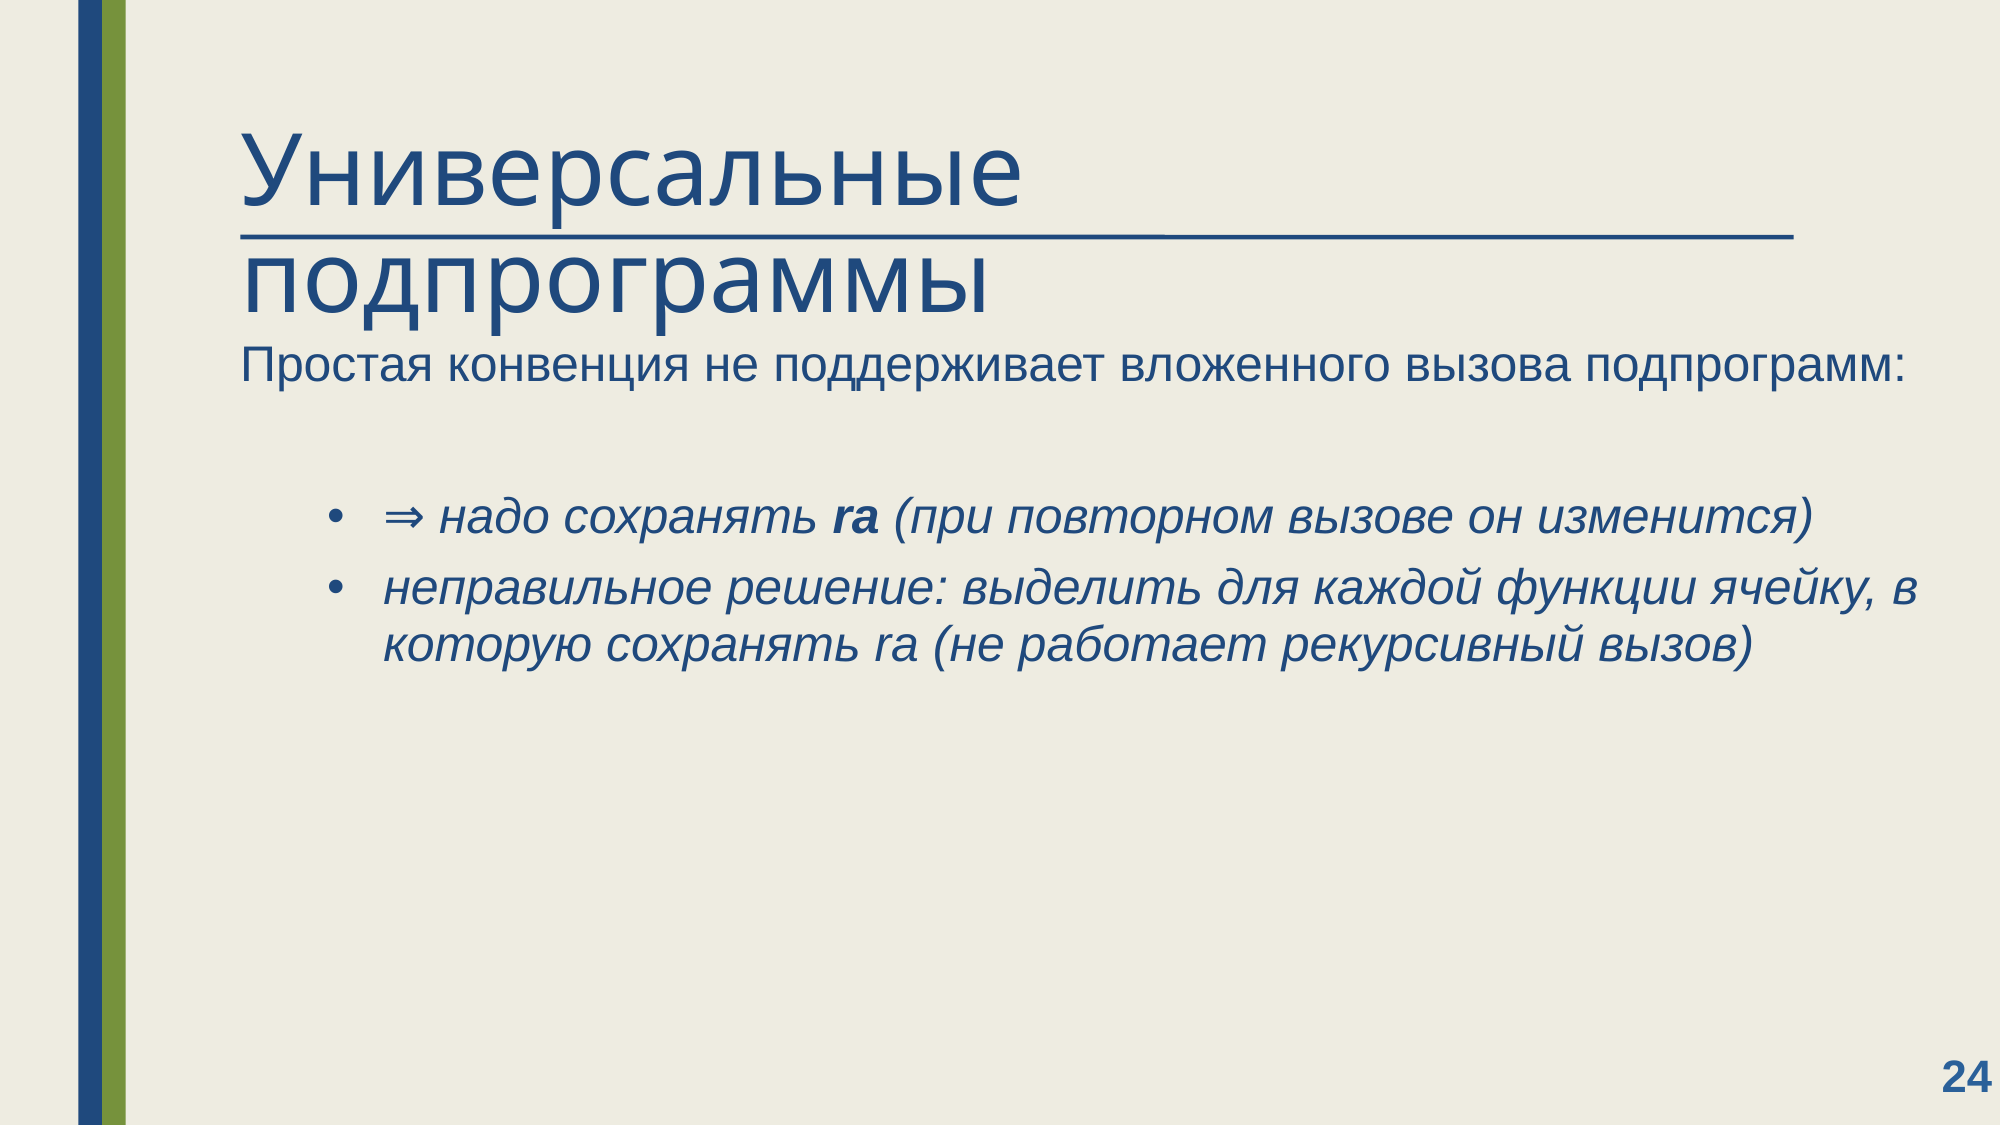

# Универсальные подпрограммы
Простая конвенция не поддерживает вложенного вызова подпрограмм:
⇒ надо сохранять ra (при повторном вызове он изменится)
неправильное решение: выделить для каждой функции ячейку, в которую сохранять ra (не работает рекурсивный вызов)